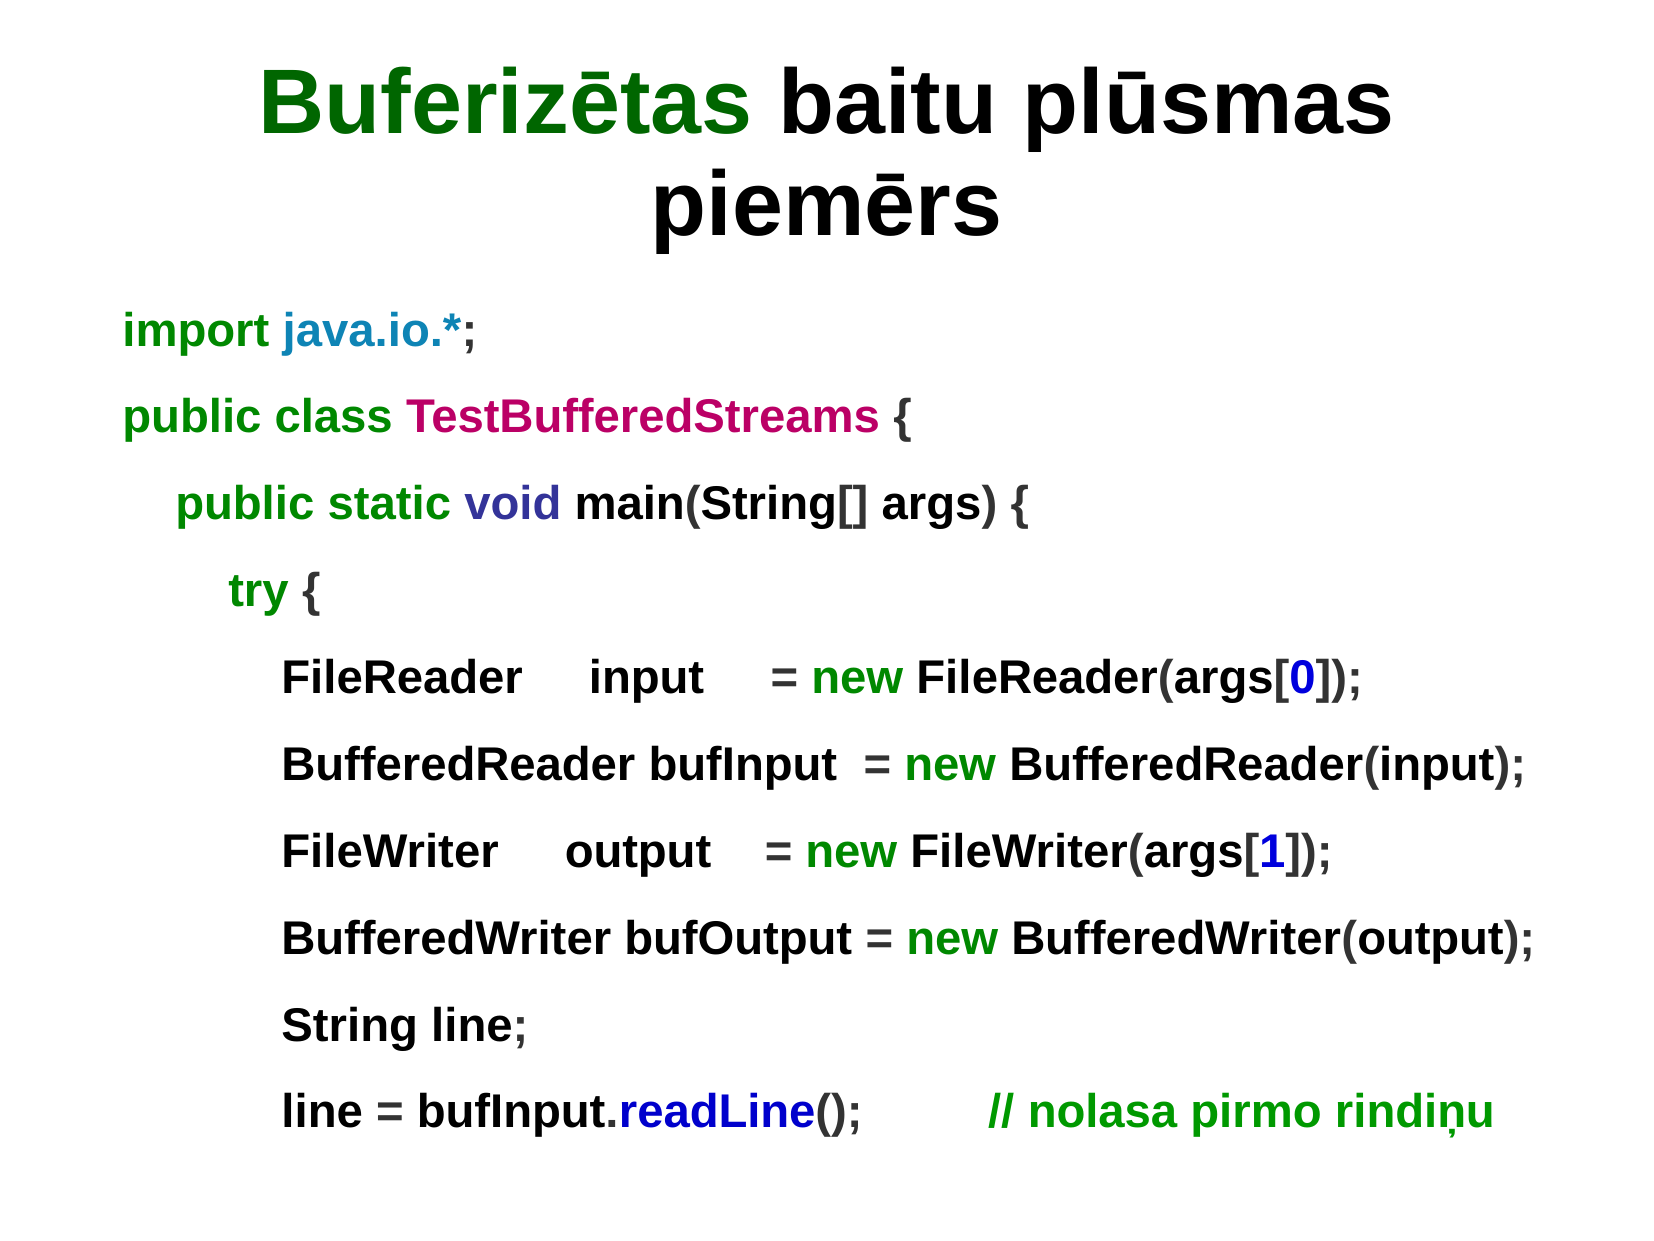

# Buferizētas baitu plūsmas piemērs
 import java.io.*;
 public class TestBufferedStreams {
 public static void main(String[] args) {
 try {
 FileReader input = new FileReader(args[0]);
 BufferedReader bufInput = new BufferedReader(input);
 FileWriter output = new FileWriter(args[1]);
 BufferedWriter bufOutput = new BufferedWriter(output);
 String line;
 line = bufInput.readLine();			 // nolasa pirmo rindiņu